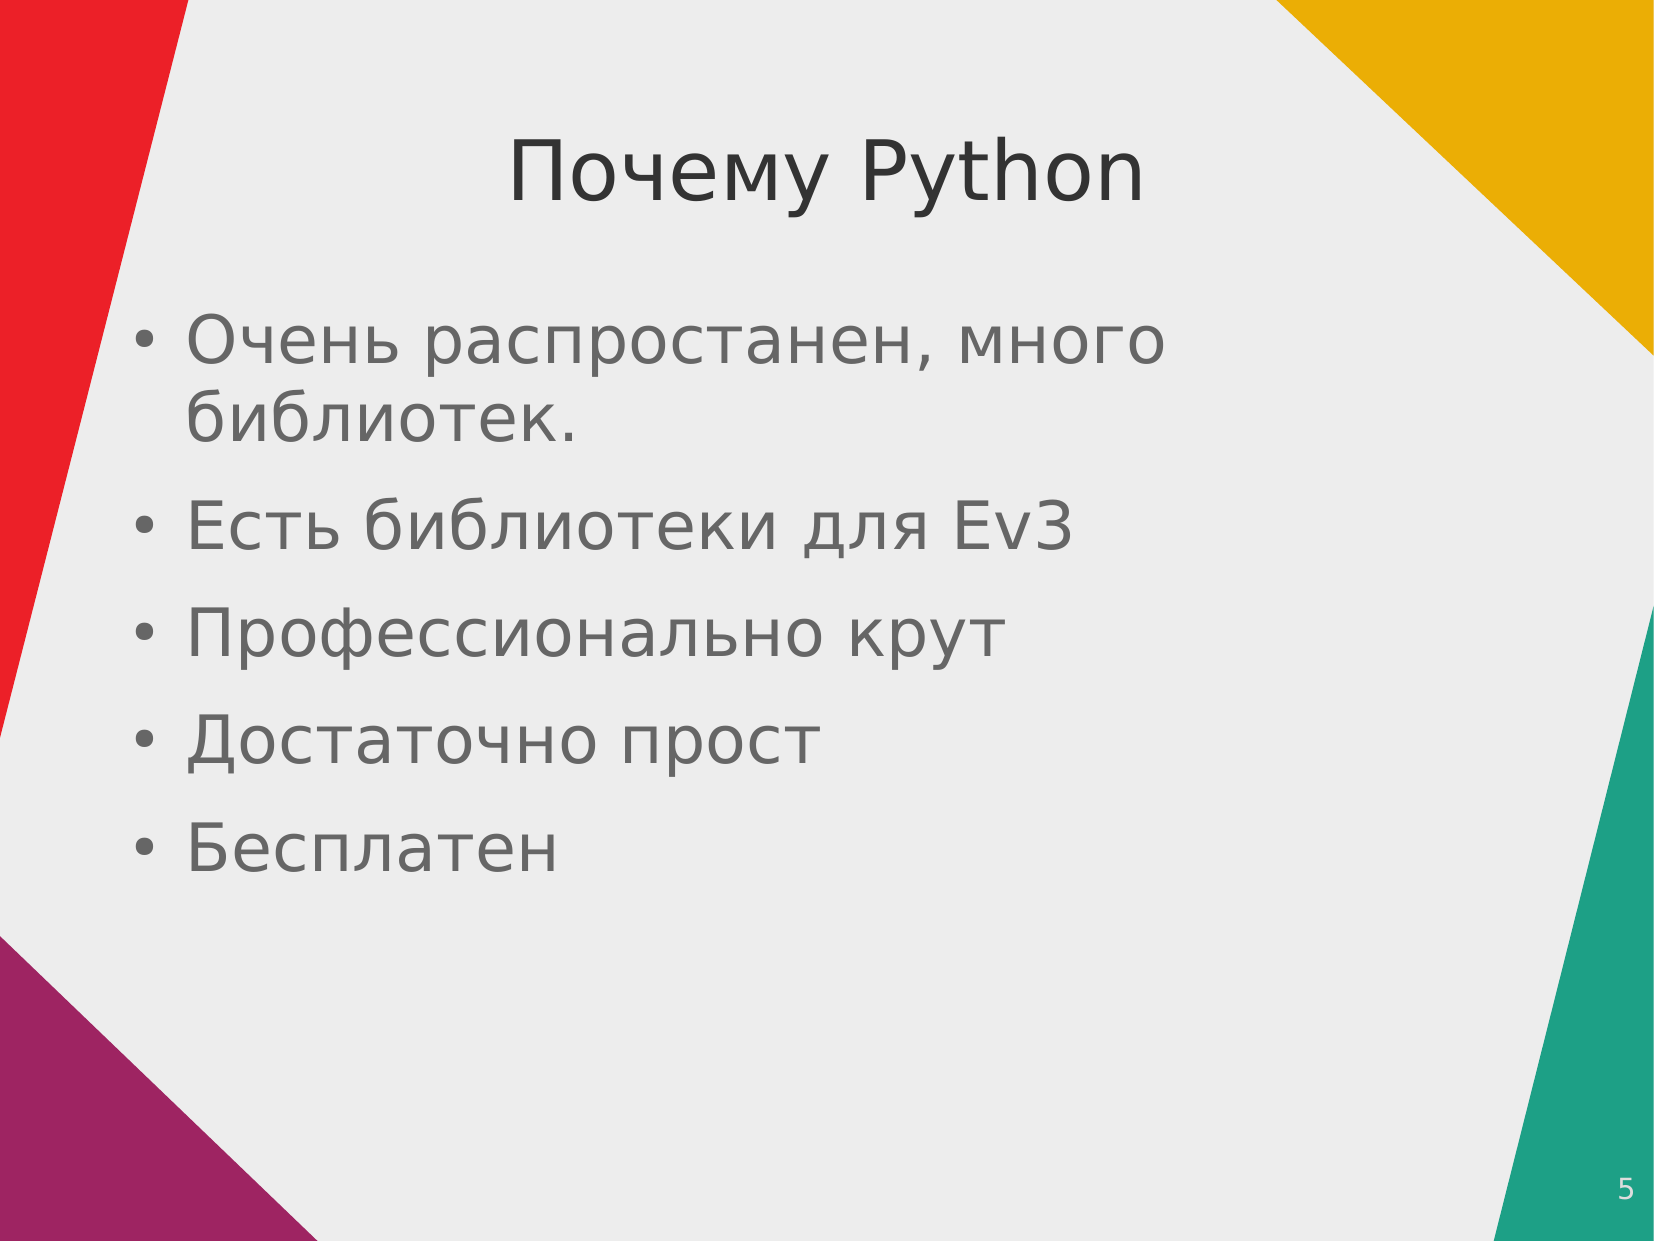

# Почему Python
Очень распростанен, много библиотек.
Есть библиотеки для Ev3
Профессионально крут
Достаточно прост
Бесплатен
5